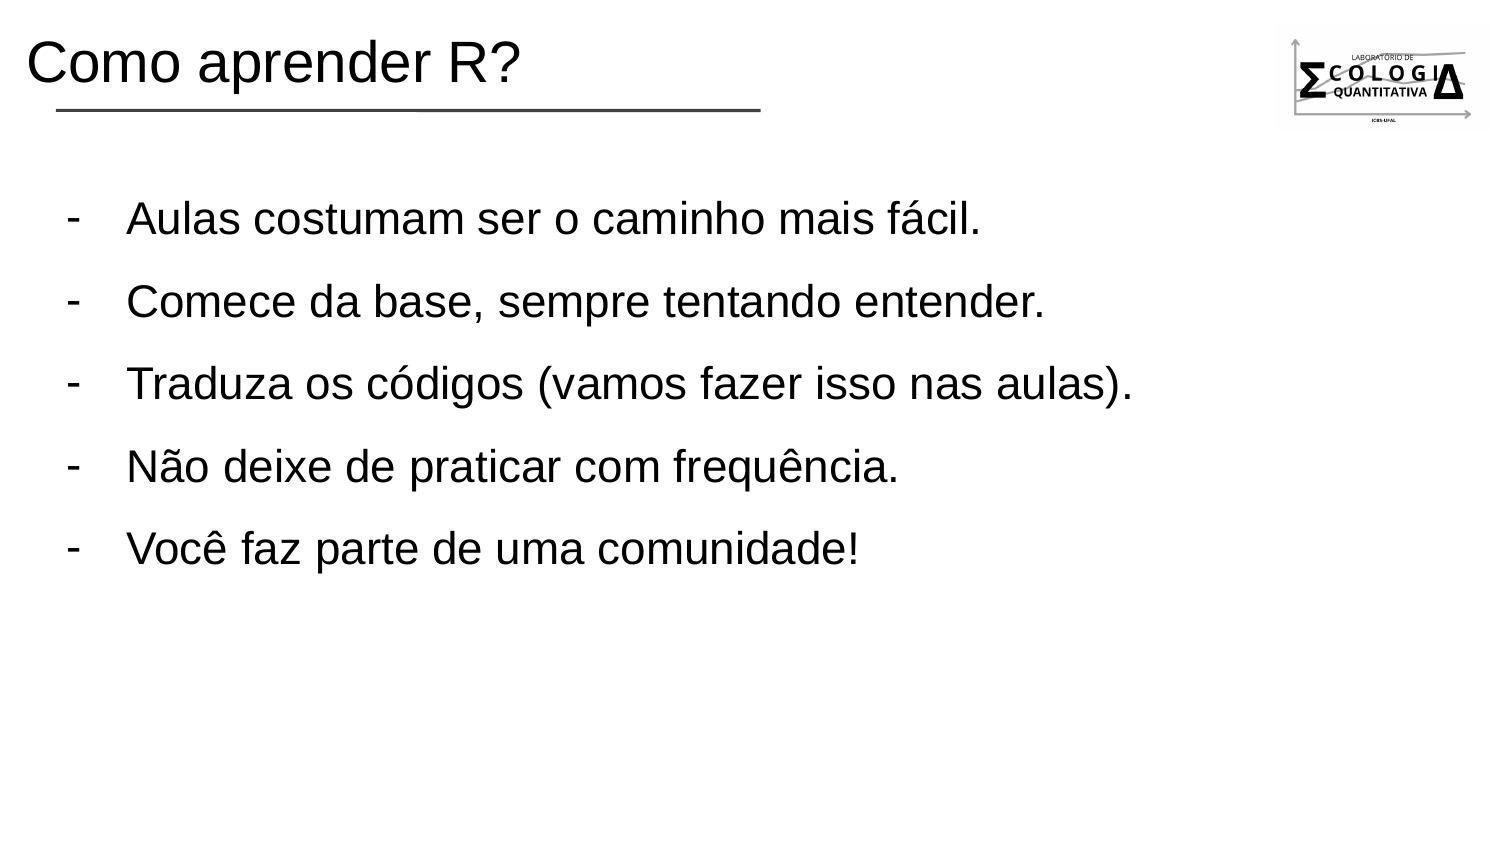

Como aprender R?
Aulas costumam ser o caminho mais fácil.
Comece da base, sempre tentando entender.
Traduza os códigos (vamos fazer isso nas aulas).
Não deixe de praticar com frequência.
Você faz parte de uma comunidade!